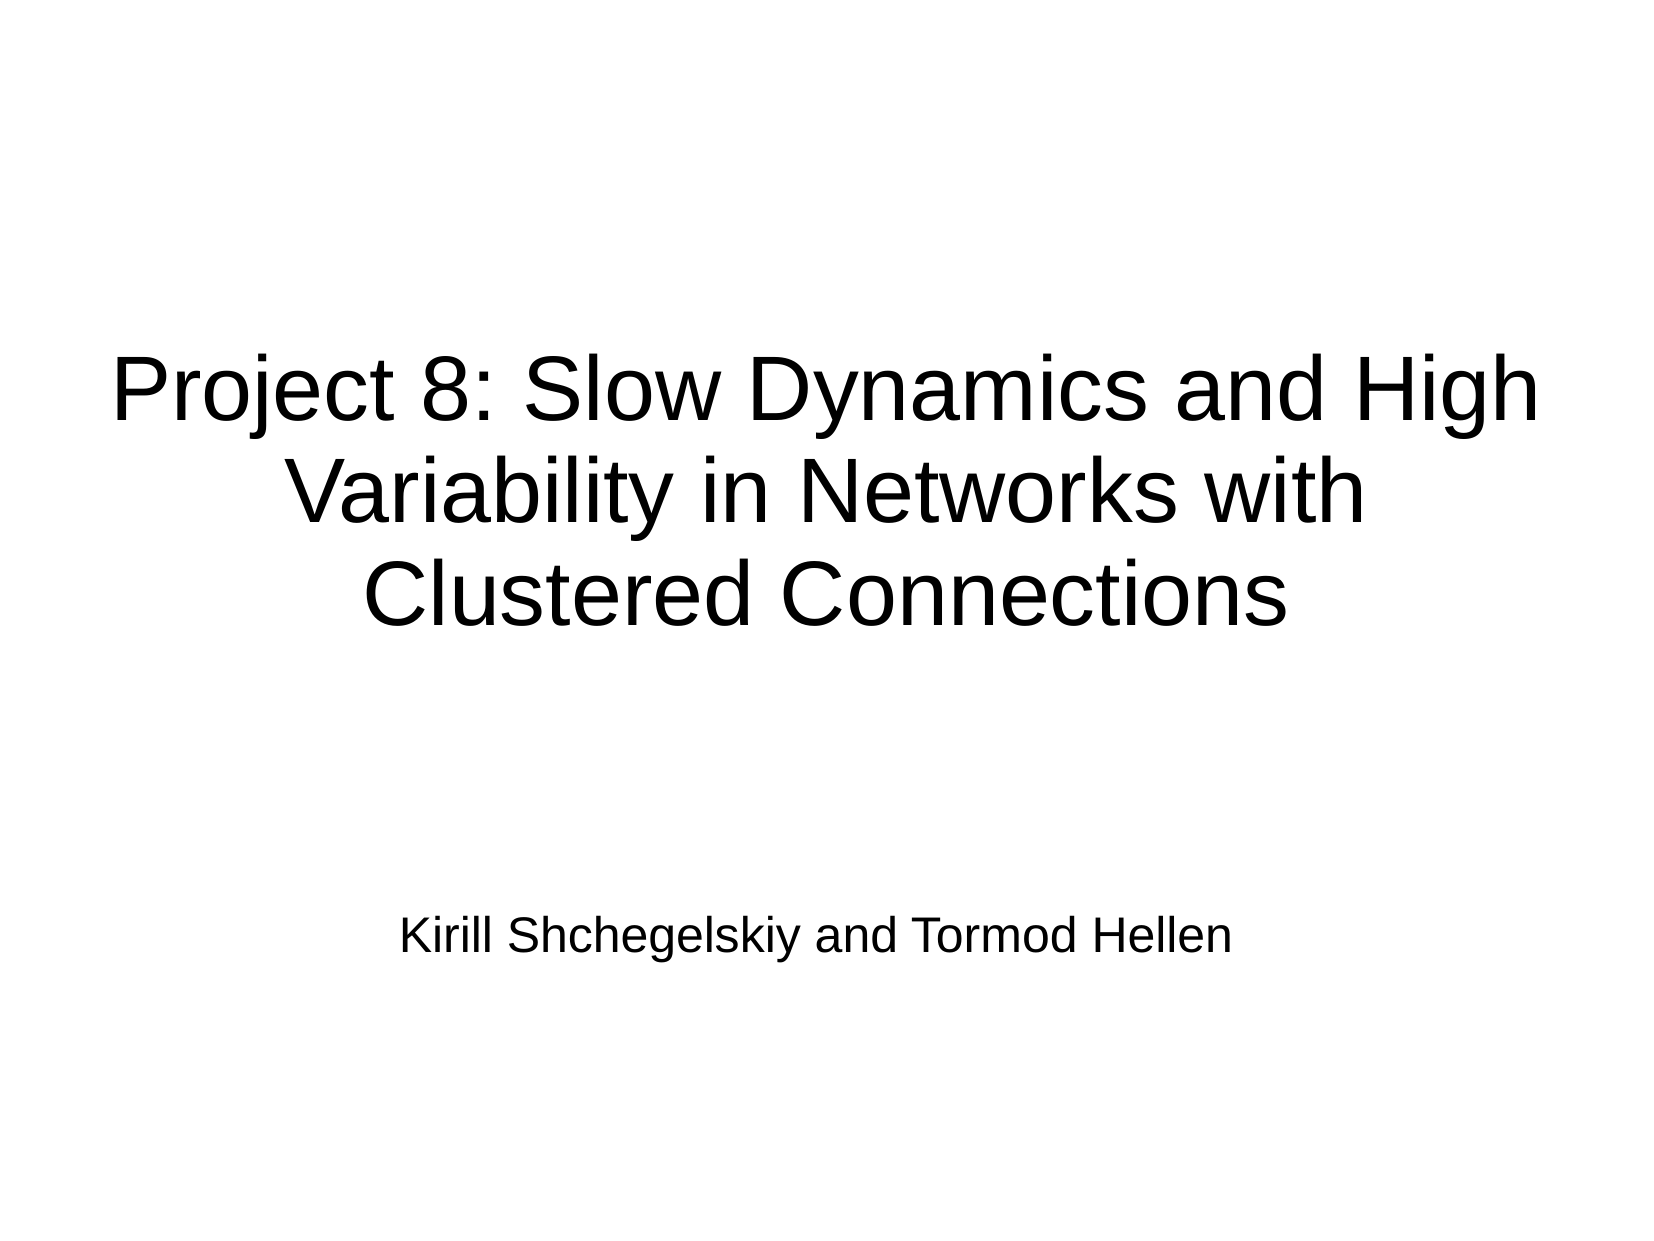

# Project 8: Slow Dynamics and High Variability in Networks with Clustered Connections
Kirill Shchegelskiy and Tormod Hellen